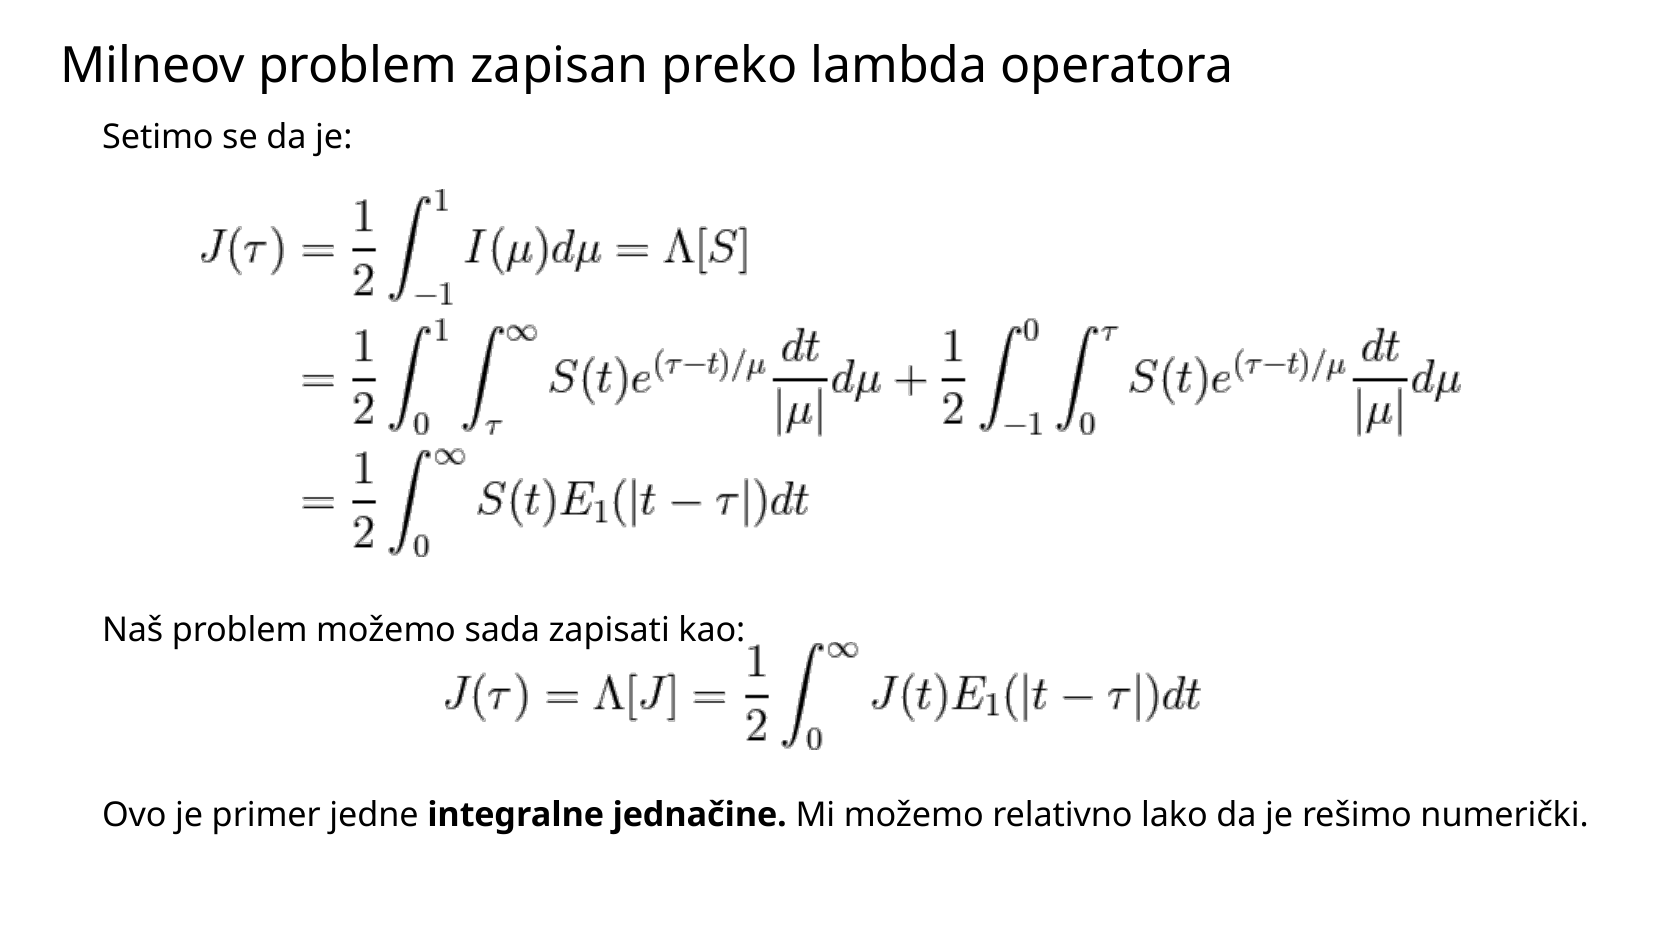

# Milneov problem zapisan preko lambda operatora
Setimo se da je:
Naš problem možemo sada zapisati kao:
Ovo je primer jedne integralne jednačine. Mi možemo relativno lako da je rešimo numerički.